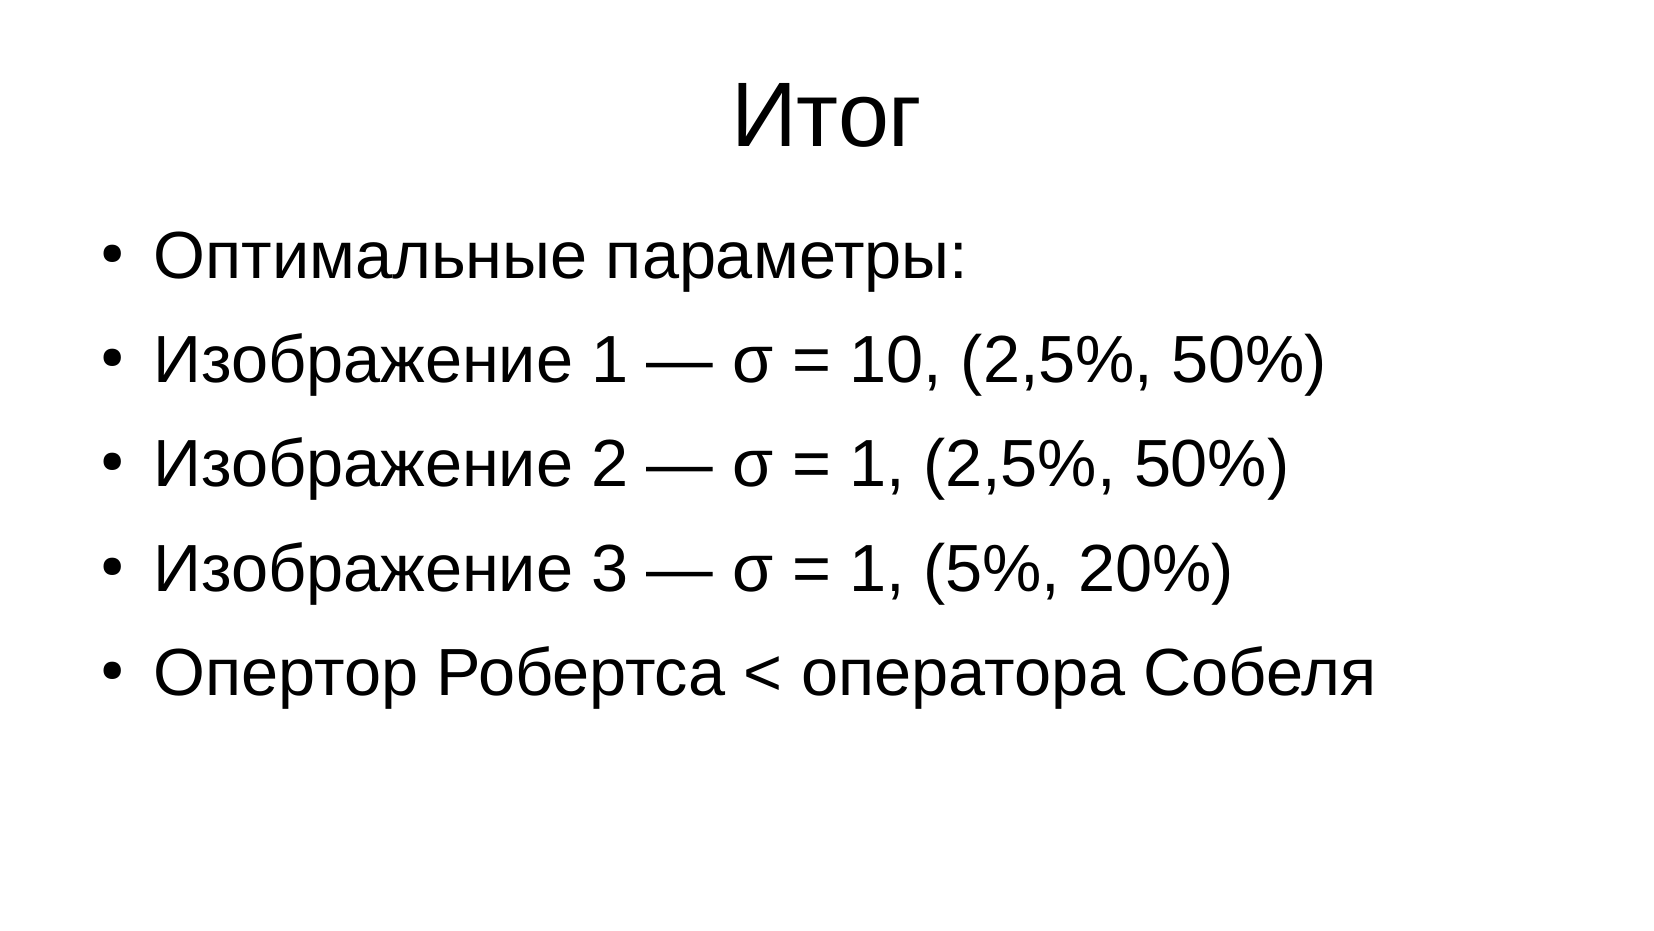

# Итог
Оптимальные параметры:
Изображение 1 — σ = 10, (2,5%, 50%)
Изображение 2 — σ = 1, (2,5%, 50%)
Изображение 3 — σ = 1, (5%, 20%)
Опертор Робертса < оператора Собеля